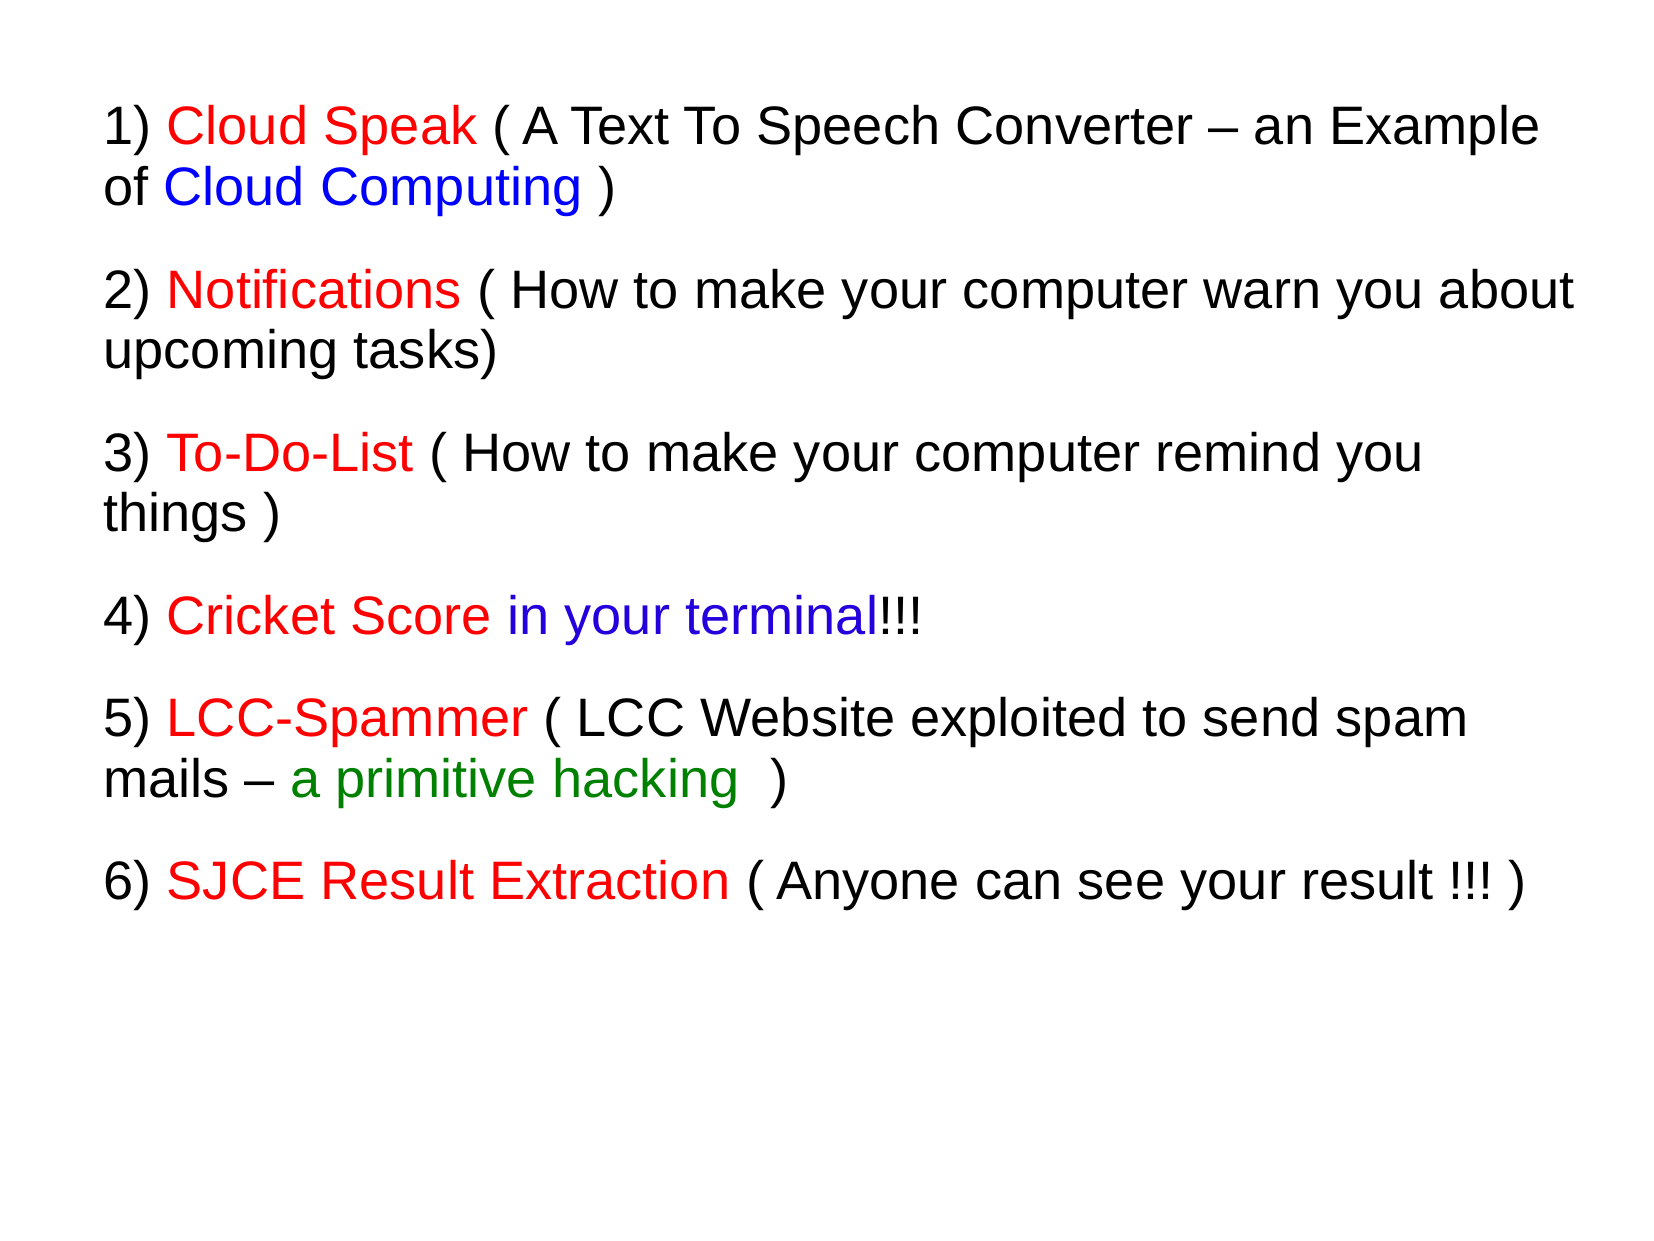

1) Cloud Speak ( A Text To Speech Converter – an Example of Cloud Computing )
2) Notifications ( How to make your computer warn you about upcoming tasks)
3) To-Do-List ( How to make your computer remind you things )
4) Cricket Score in your terminal!!!
5) LCC-Spammer ( LCC Website exploited to send spam mails – a primitive hacking )
6) SJCE Result Extraction ( Anyone can see your result !!! )